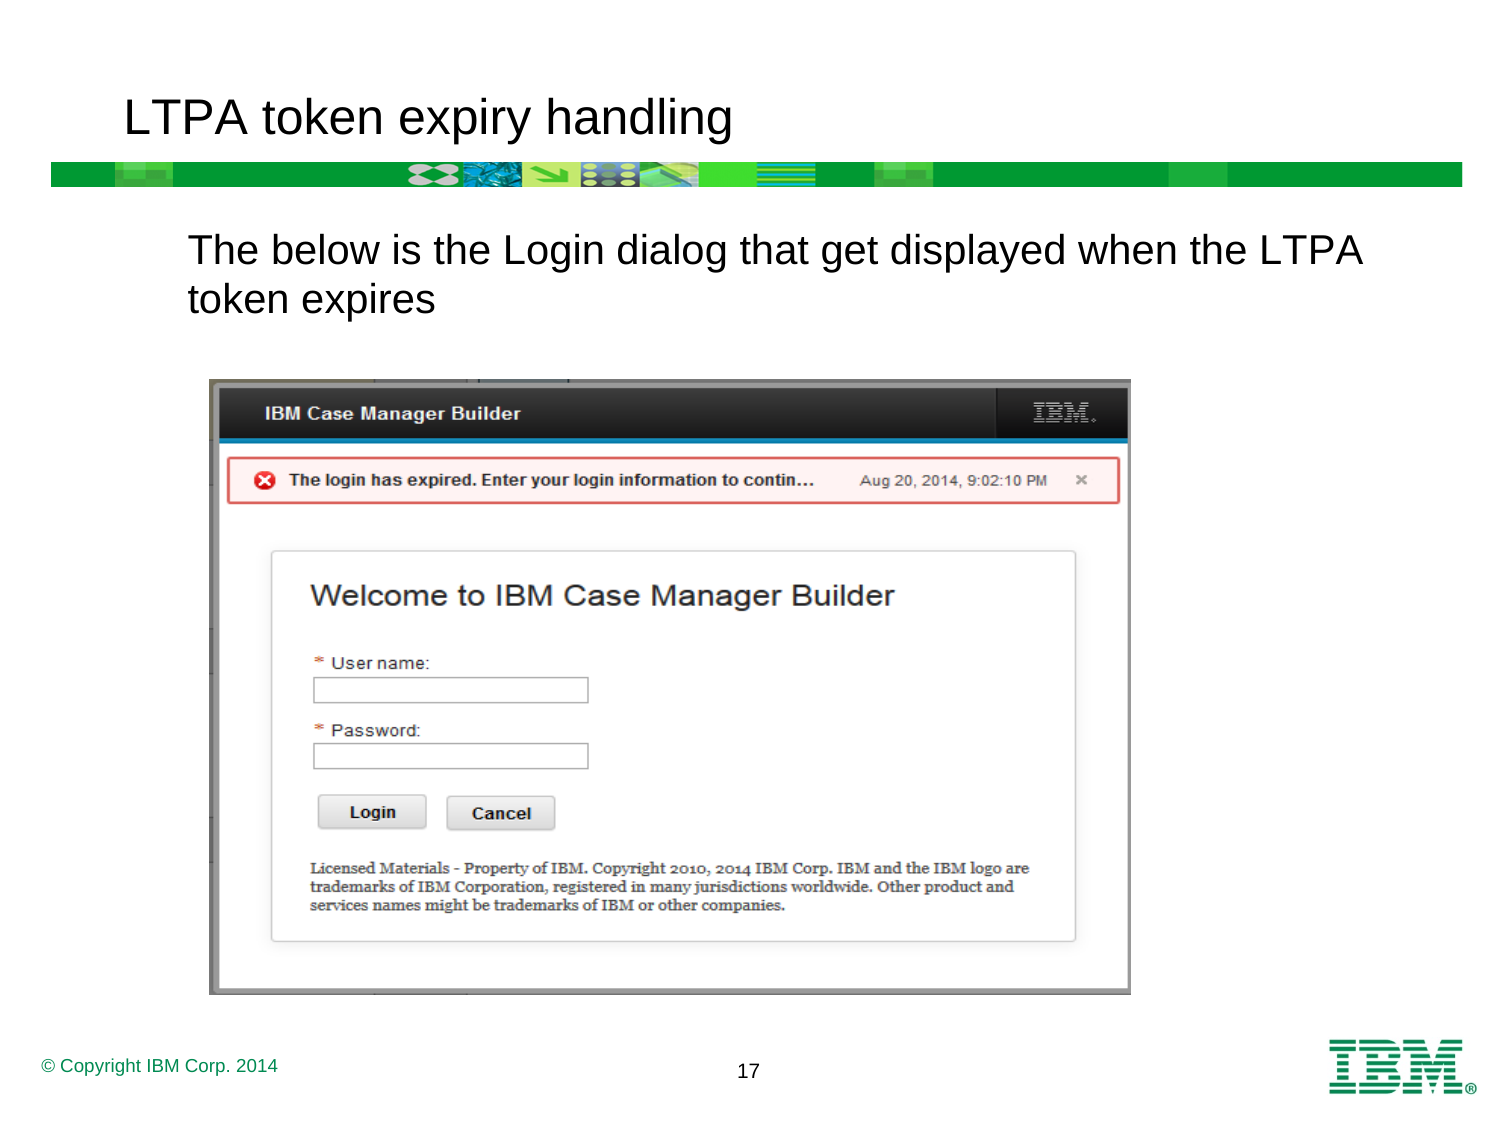

# LTPA token expiry handling
The below is the Login dialog that get displayed when the LTPA token expires
17